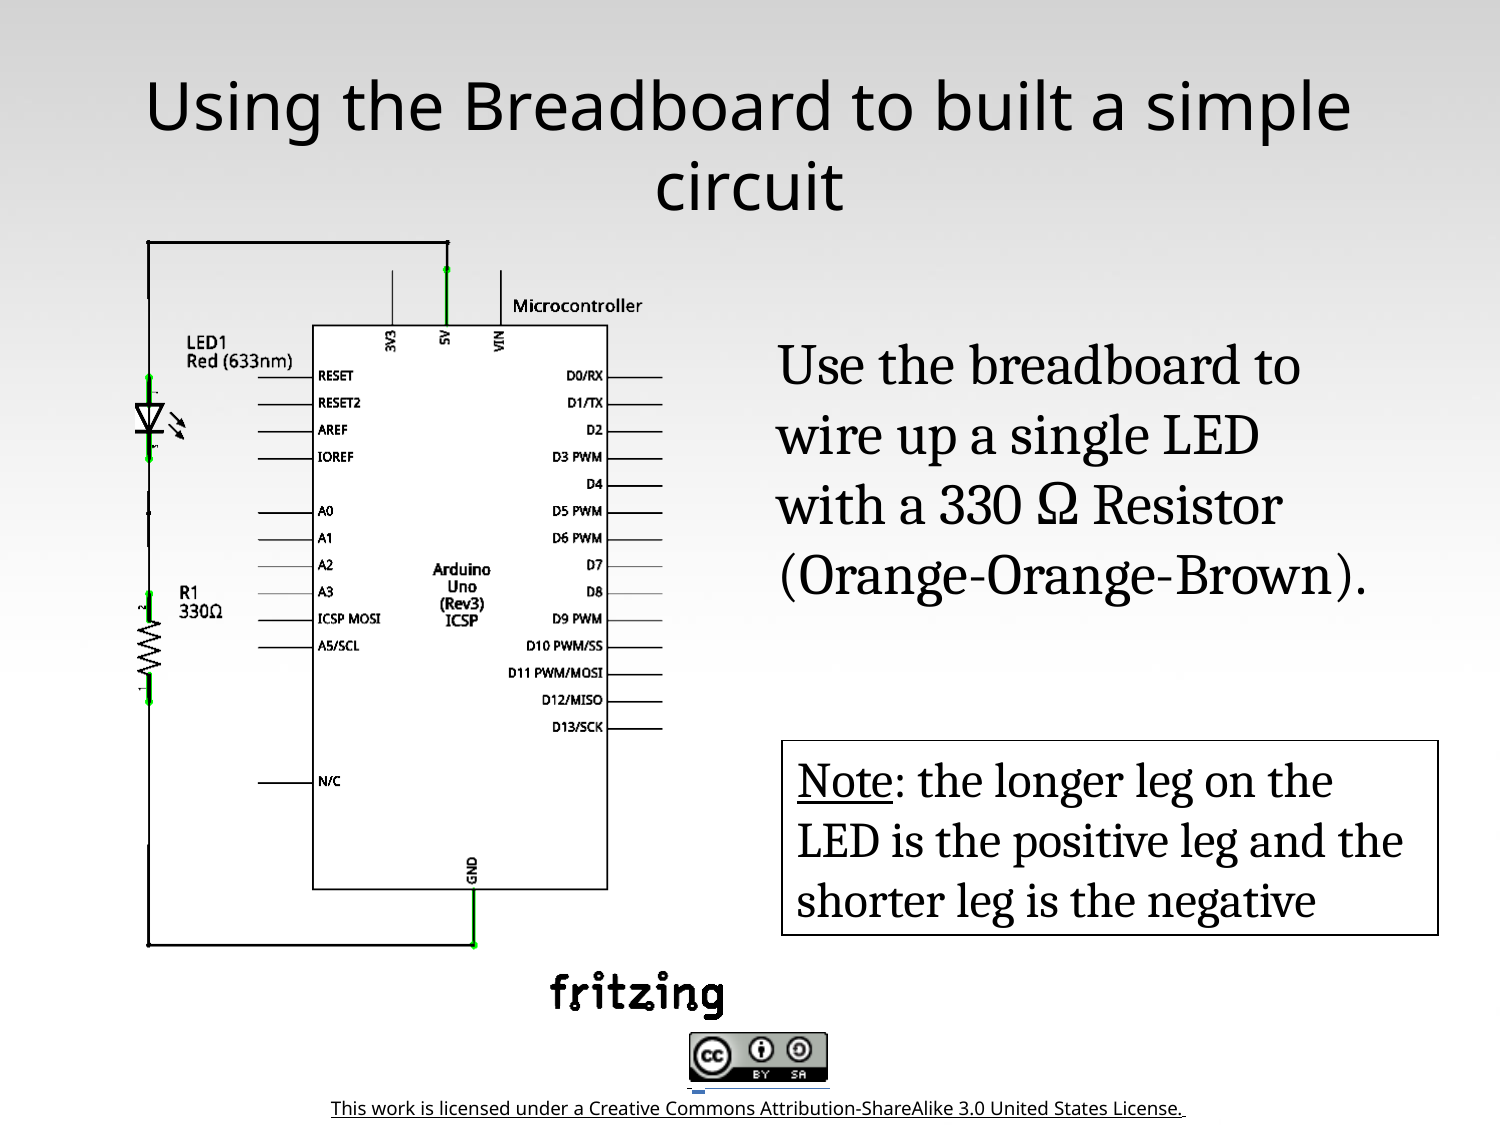

# Using the Breadboard to built a simple circuit
Use the breadboard to wire up a single LED with a 330 Ω Resistor (Orange-Orange-Brown).
Note: the longer leg on the LED is the positive leg and the shorter leg is the negative